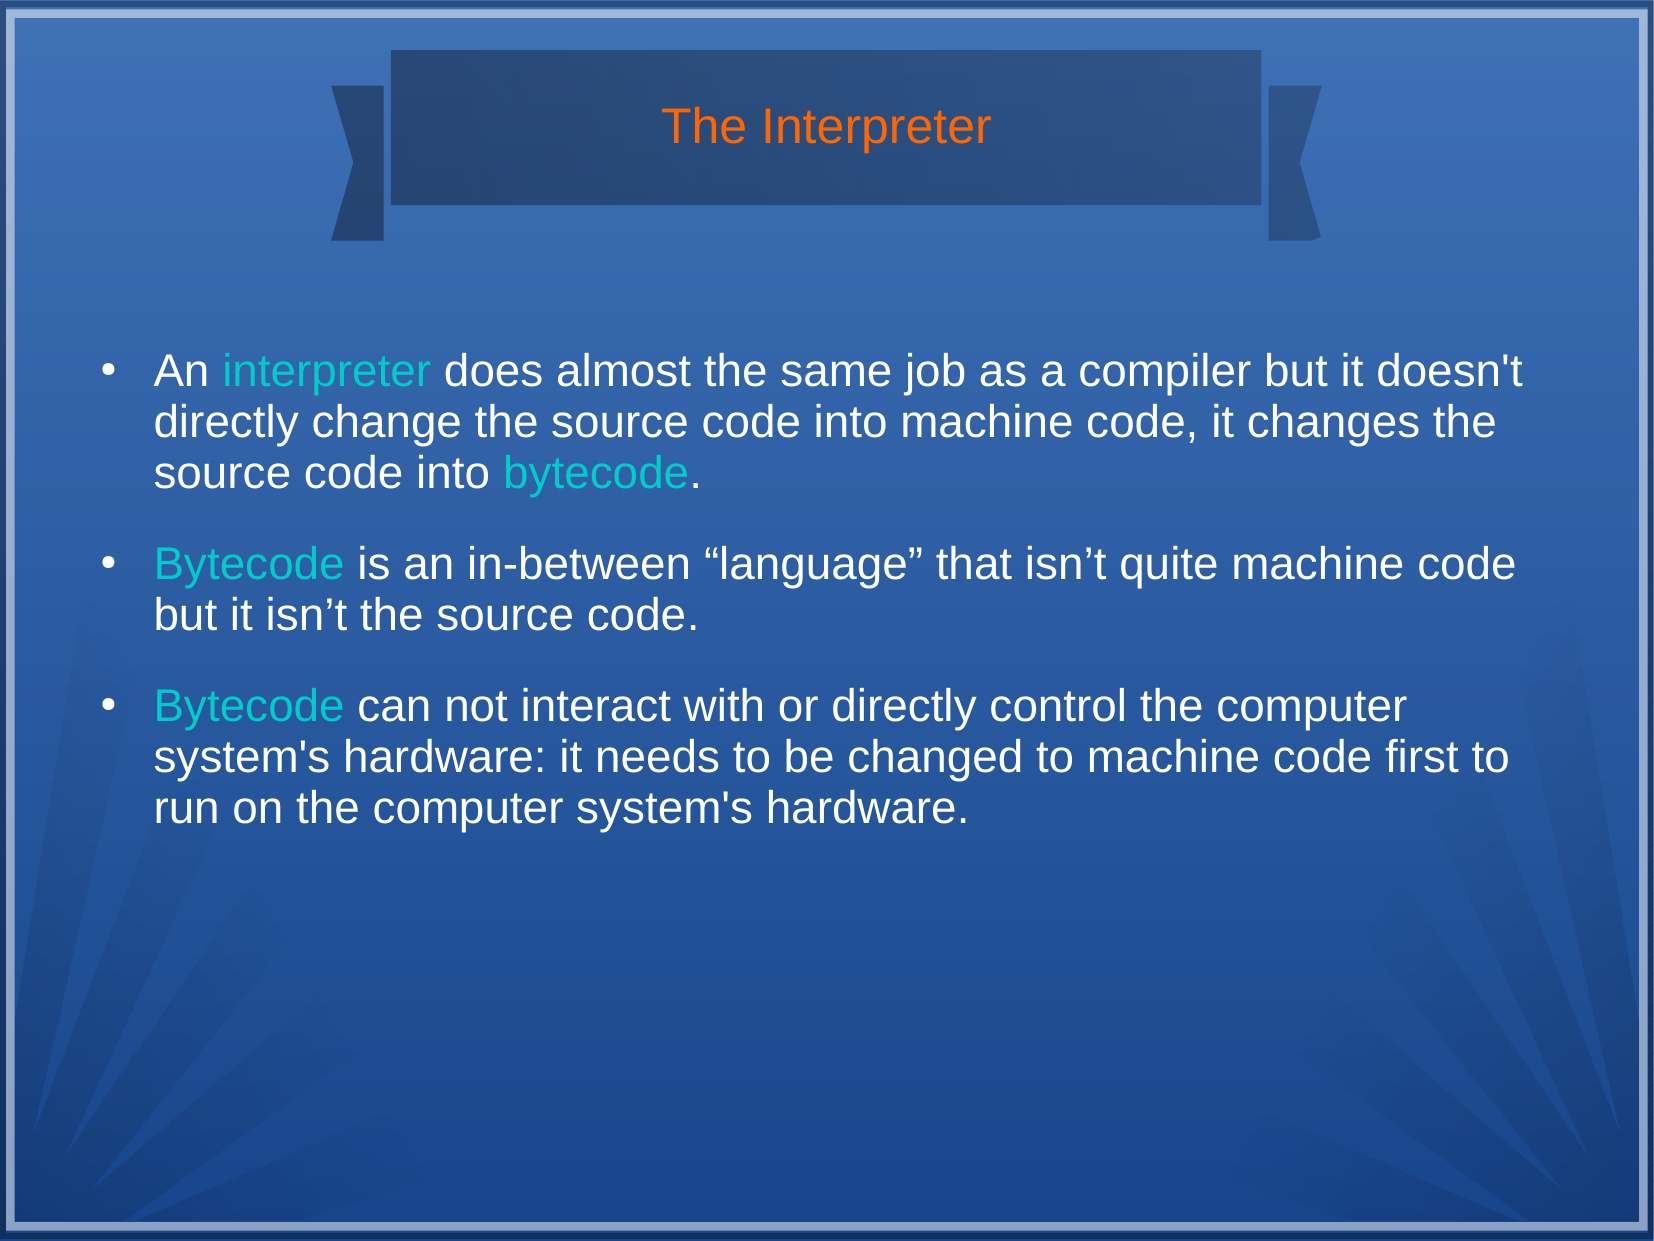

# The Interpreter
An interpreter does almost the same job as a compiler but it doesn't directly change the source code into machine code, it changes the source code into bytecode.
Bytecode is an in-between “language” that isn’t quite machine code but it isn’t the source code.
Bytecode can not interact with or directly control the computer system's hardware: it needs to be changed to machine code first to run on the computer system's hardware.